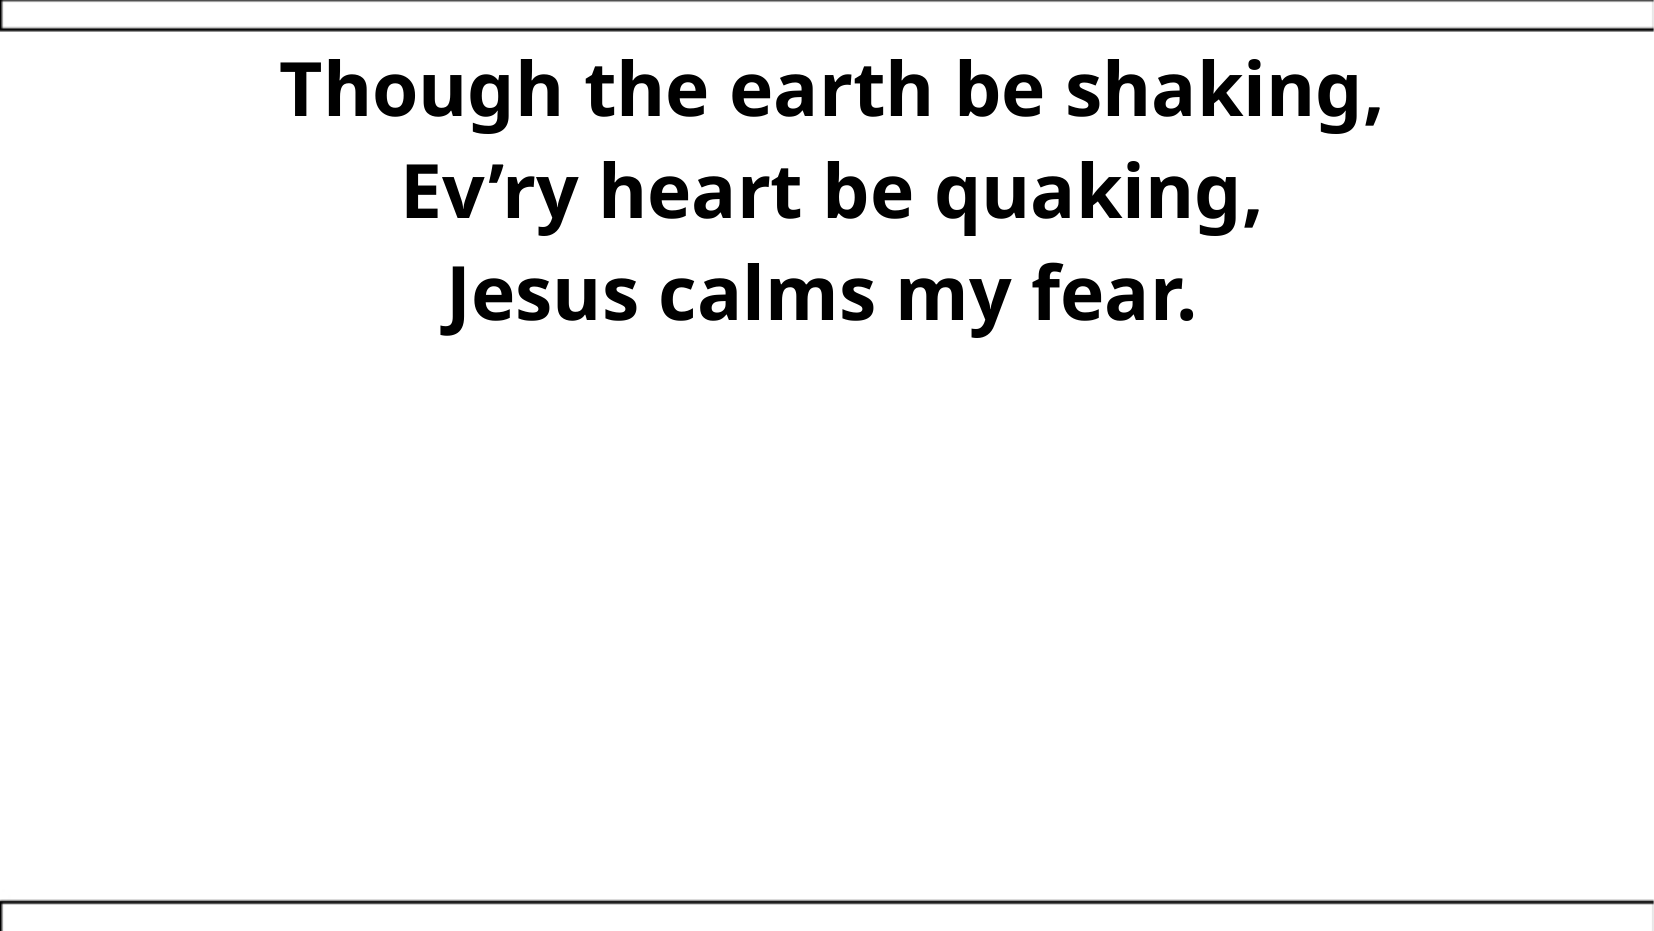

Though the earth be shaking,
Ev’ry heart be quaking,
Jesus calms my fear.